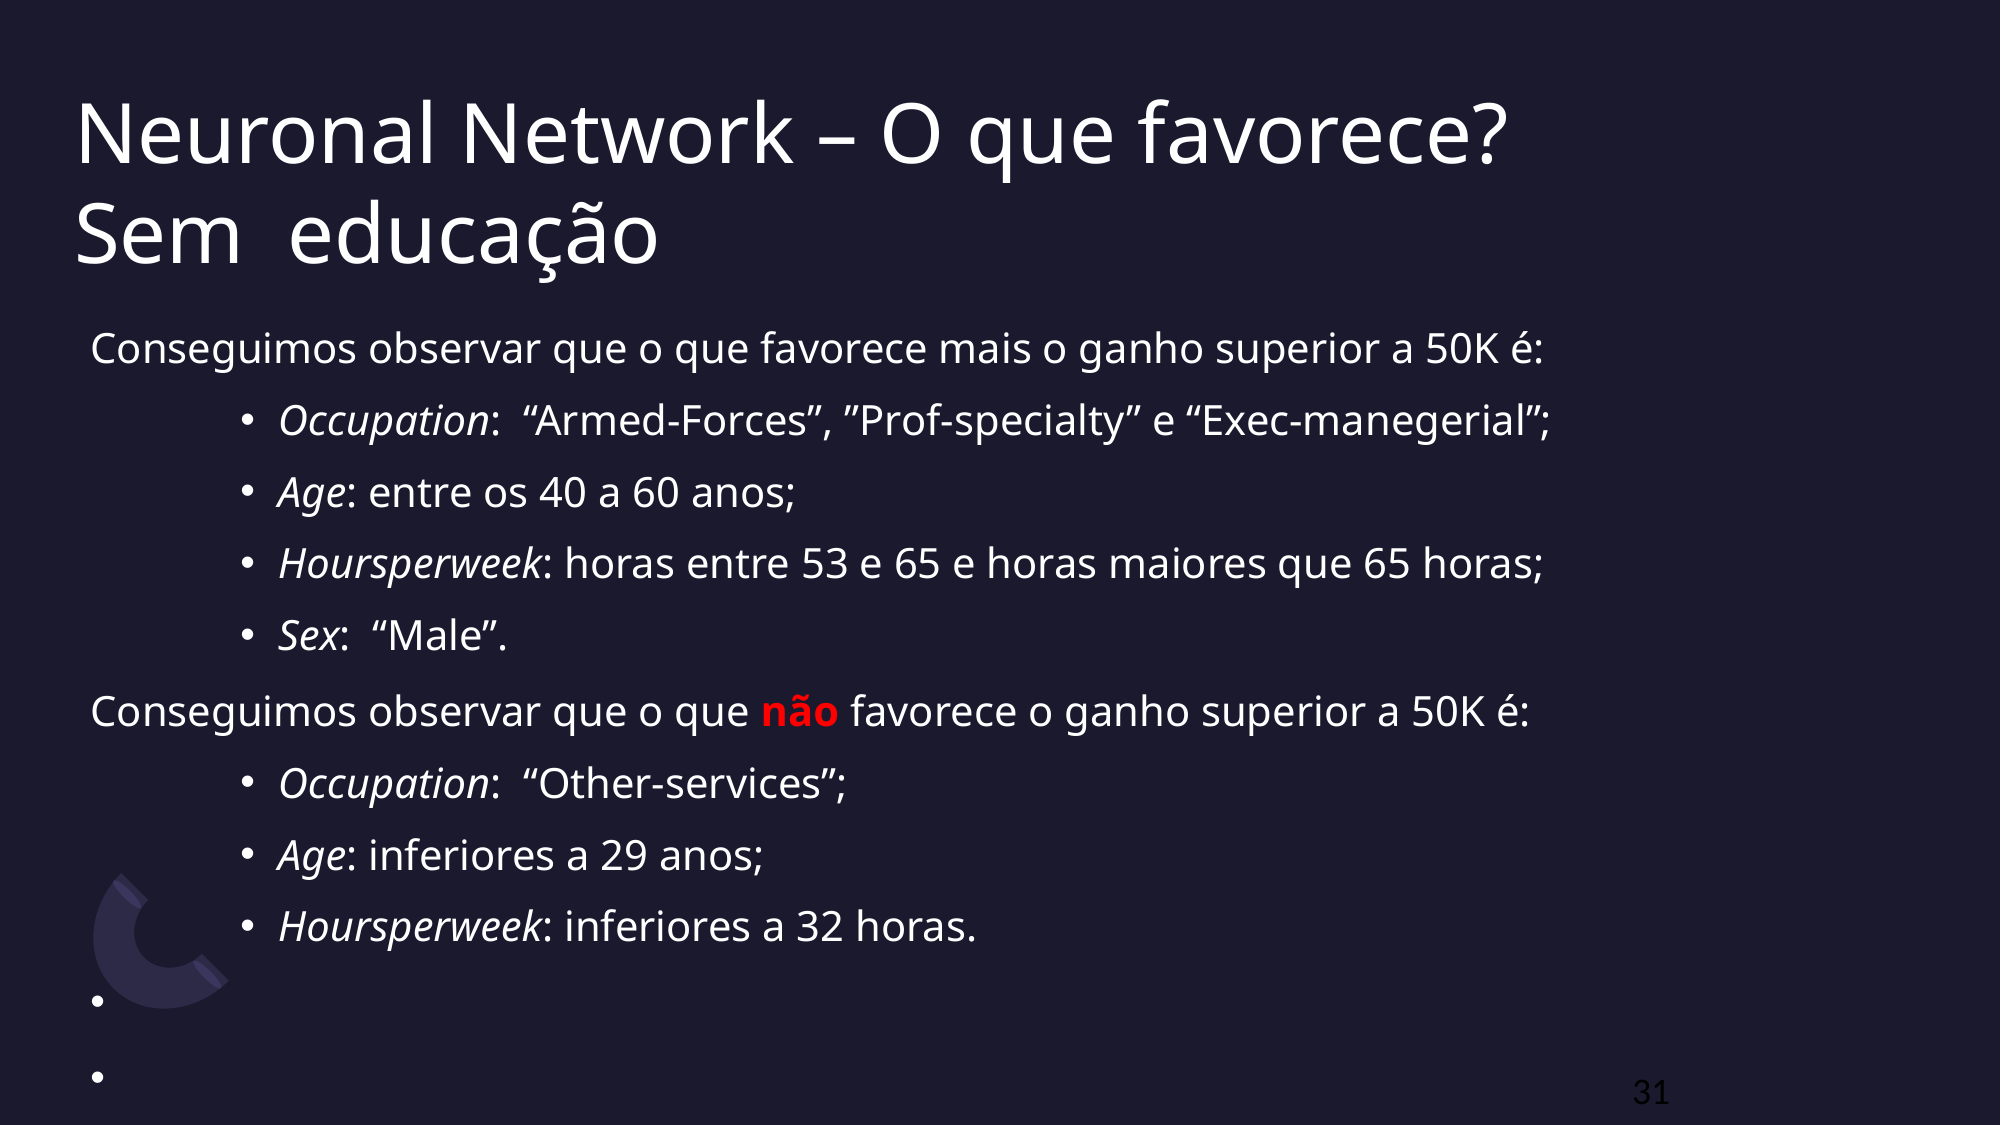

# Neuronal Network – O que favorece? Sem educação
Conseguimos observar que o que favorece mais o ganho superior a 50K é:
Occupation: “Armed-Forces”, ”Prof-specialty” e “Exec-manegerial”;
Age: entre os 40 a 60 anos;
Hoursperweek: horas entre 53 e 65 e horas maiores que 65 horas;
Sex: “Male”.
Conseguimos observar que o que não favorece o ganho superior a 50K é:
Occupation: “Other-services”;
Age: inferiores a 29 anos;
Hoursperweek: inferiores a 32 horas.